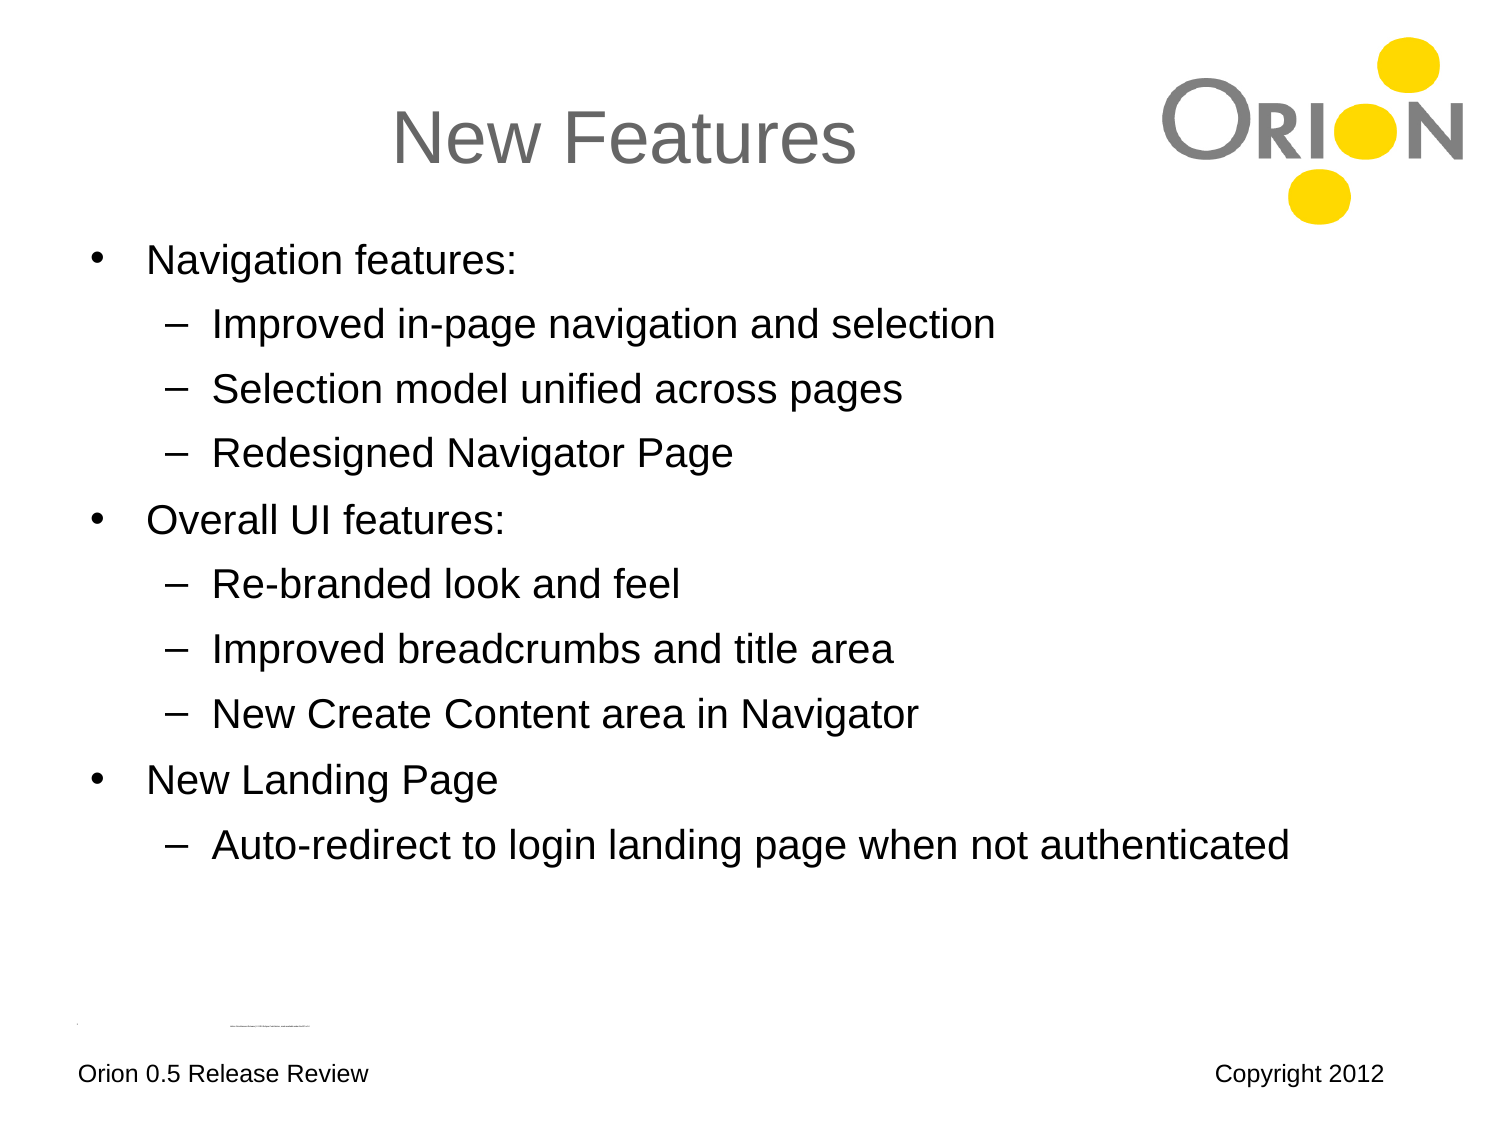

# New Features
Navigation features:
Improved in-page navigation and selection
Selection model unified across pages
Redesigned Navigator Page
Overall UI features:
Re-branded look and feel
Improved breadcrumbs and title area
New Create Content area in Navigator
New Landing Page
Auto-redirect to login landing page when not authenticated
2
Copyright 2011